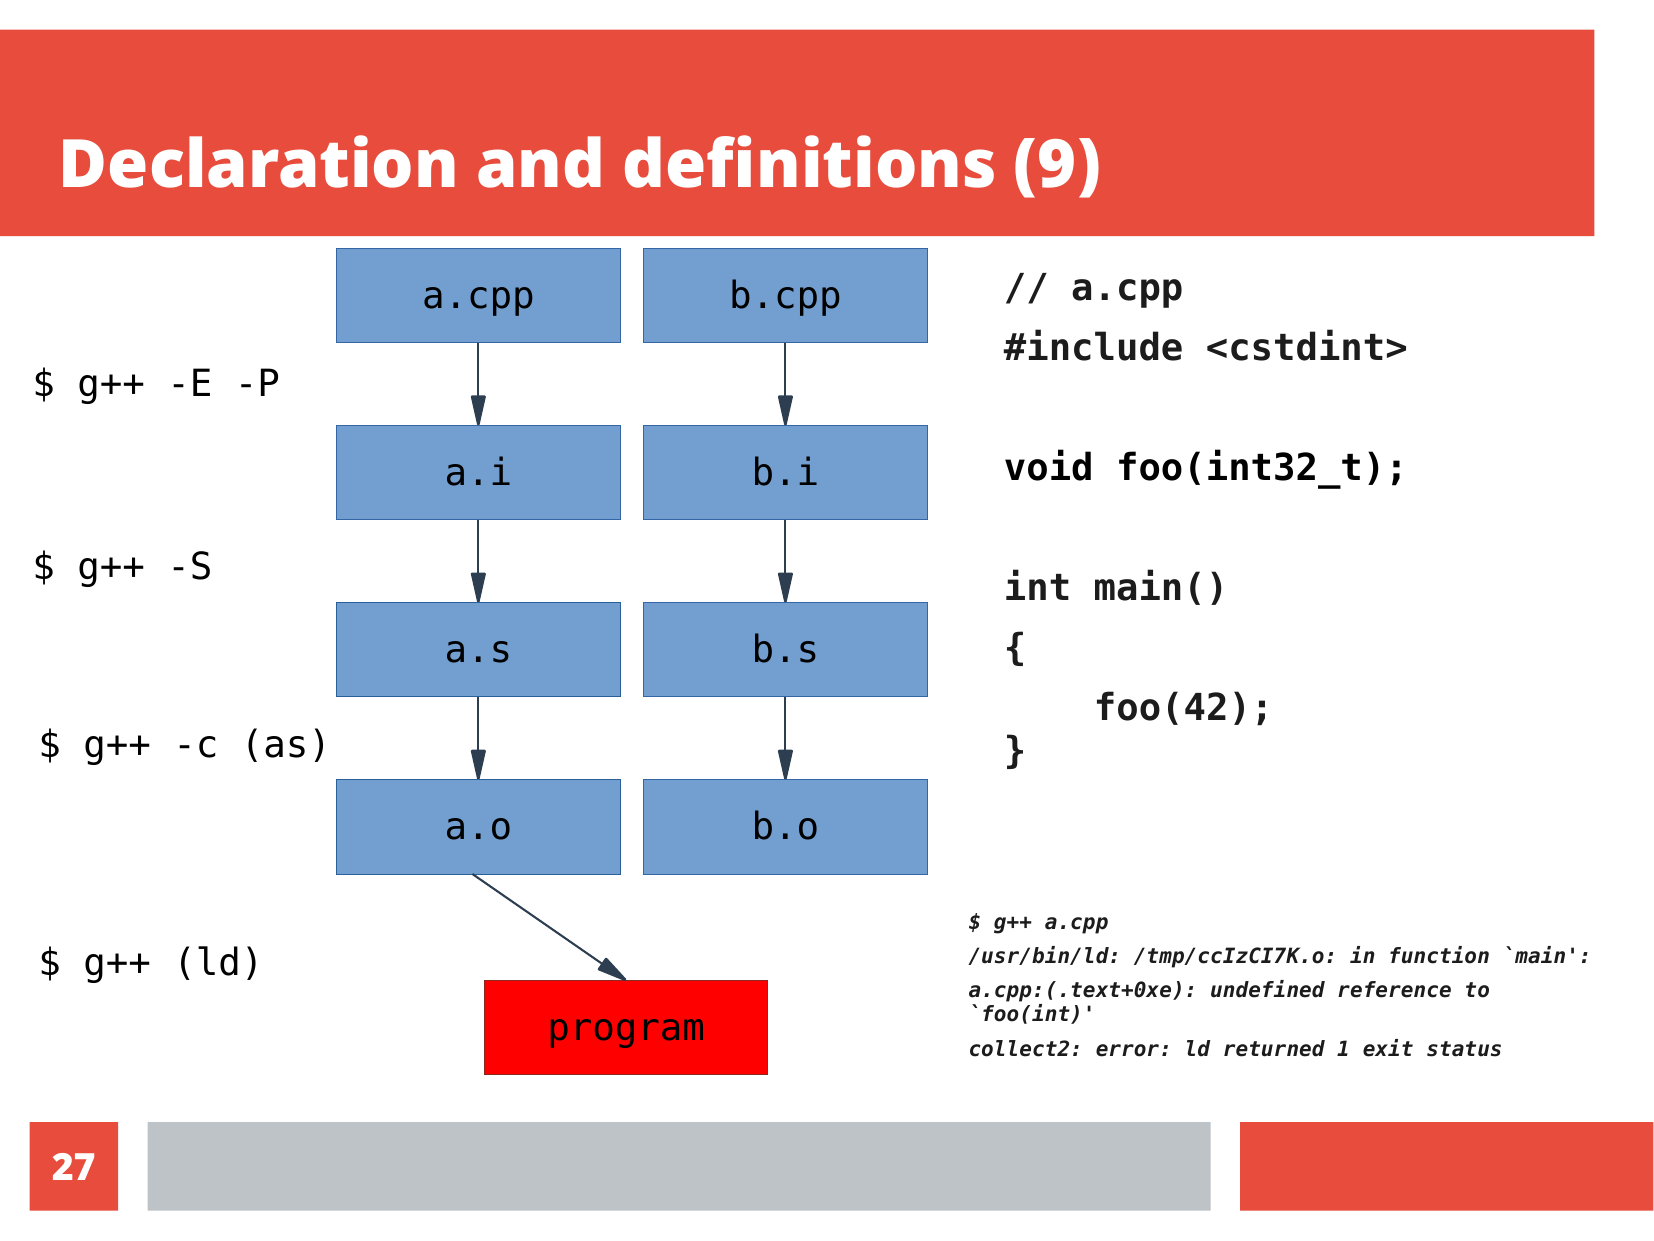

# Declaration and definitions (9)
a.cpp
b.cpp
// a.cpp
#include <cstdint>
void foo(int32_t);
int main()
{
 foo(42);
}
$ g++ -E -P
a.i
b.i
$ g++ -S
a.s
b.s
$ g++ -c (as)
a.o
b.o
$ g++ (ld)
$ g++ a.cpp
/usr/bin/ld: /tmp/ccIzCI7K.o: in function `main':
a.cpp:(.text+0xe): undefined reference to `foo(int)'
collect2: error: ld returned 1 exit status
program
27